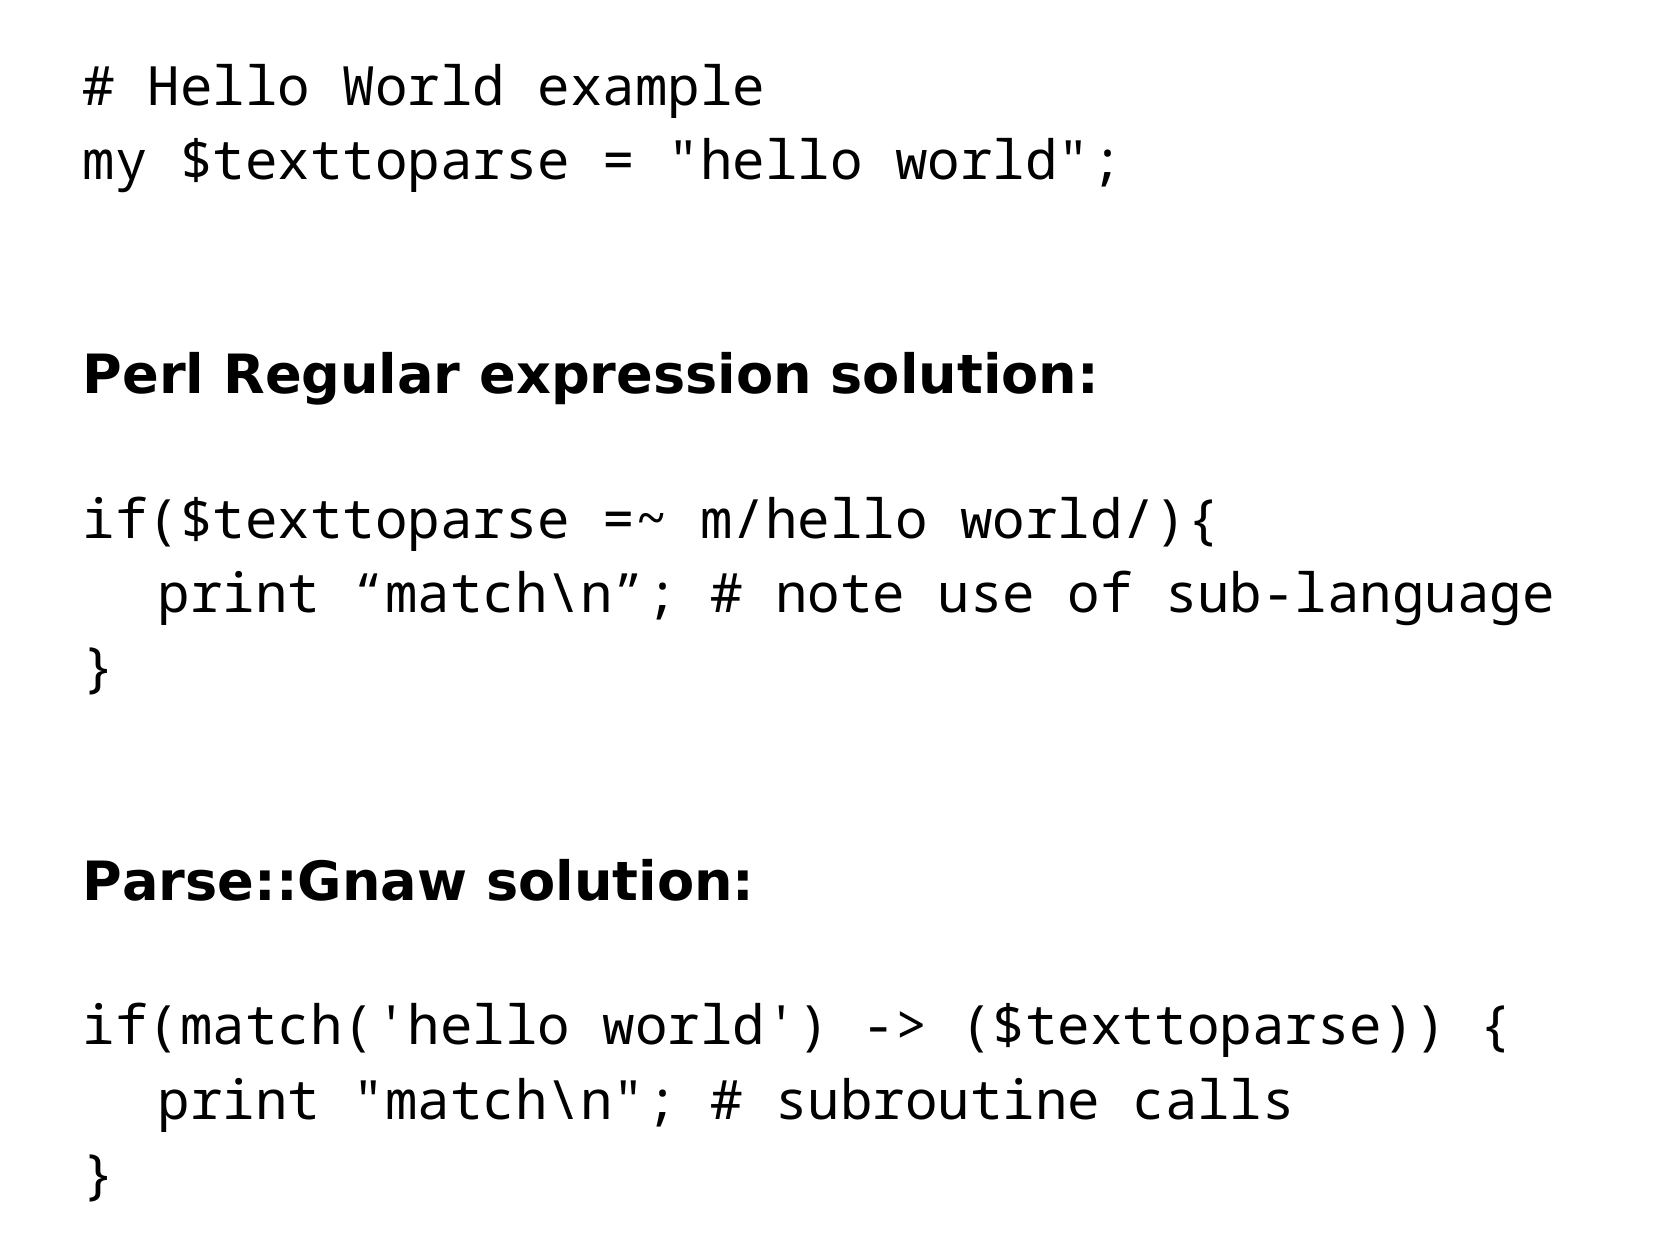

# Hello World example
my $texttoparse = "hello world";
Perl Regular expression solution:
if($texttoparse =~ m/hello world/){
	print “match\n”; # note use of sub-language
}
Parse::Gnaw solution:
if(match('hello world') -> ($texttoparse)) {
	print "match\n"; # subroutine calls
}